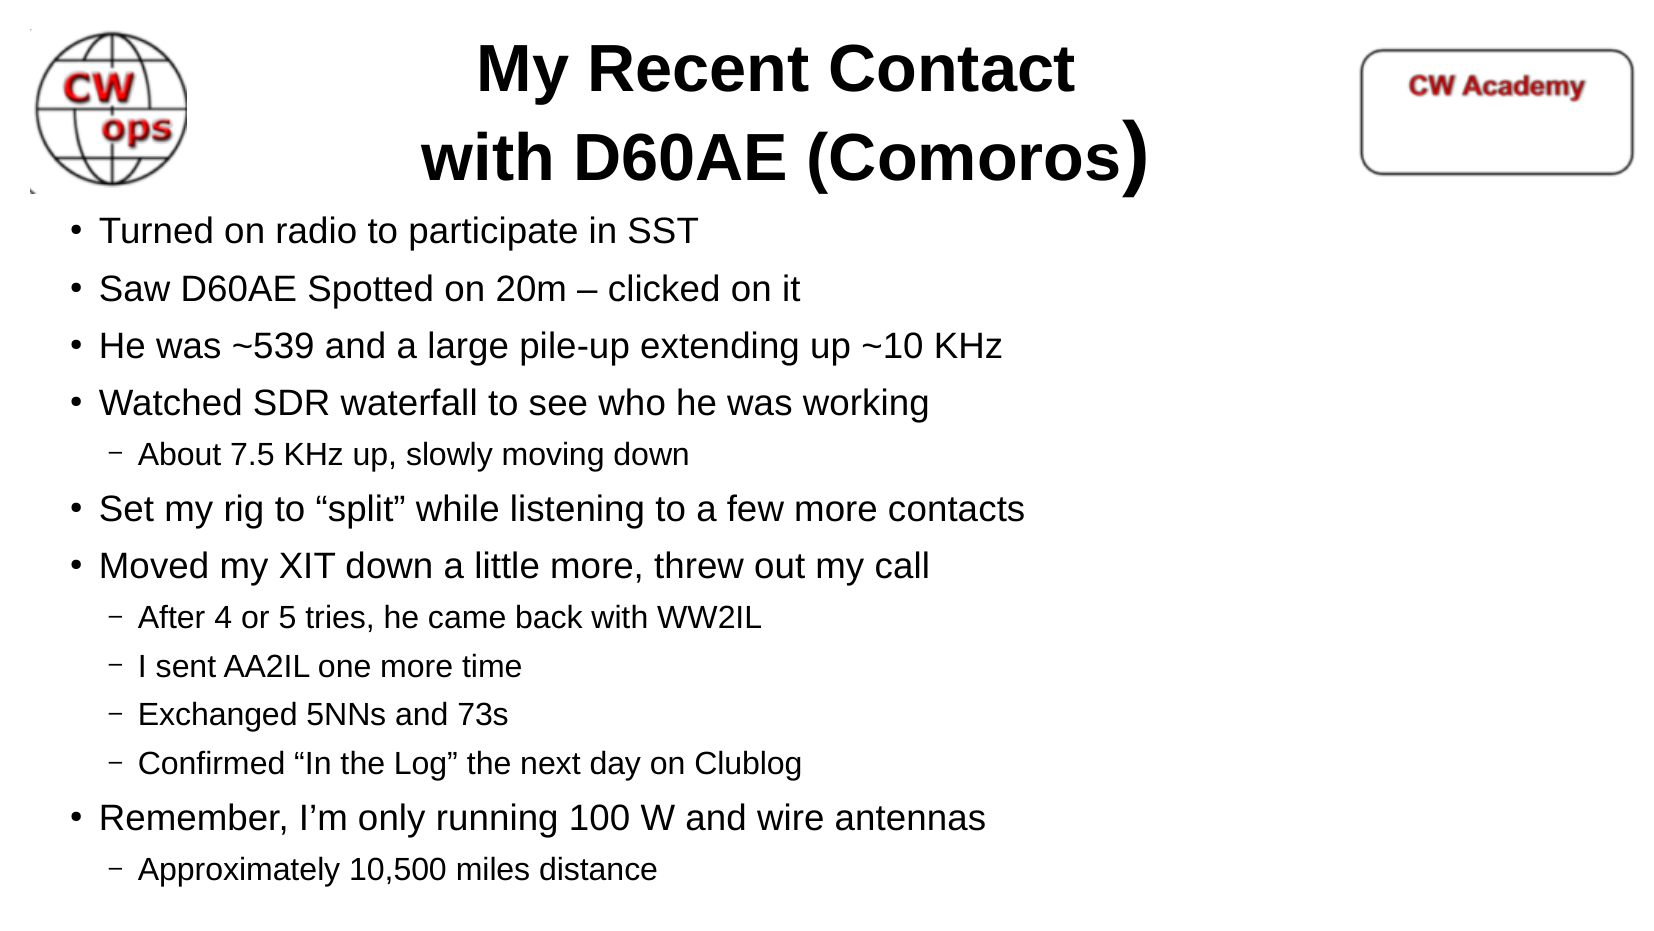

# My Recent Contact with D60AE (Comoros)
Turned on radio to participate in SST
Saw D60AE Spotted on 20m – clicked on it
He was ~539 and a large pile-up extending up ~10 KHz
Watched SDR waterfall to see who he was working
About 7.5 KHz up, slowly moving down
Set my rig to “split” while listening to a few more contacts
Moved my XIT down a little more, threw out my call
After 4 or 5 tries, he came back with WW2IL
I sent AA2IL one more time
Exchanged 5NNs and 73s
Confirmed “In the Log” the next day on Clublog
Remember, I’m only running 100 W and wire antennas
Approximately 10,500 miles distance